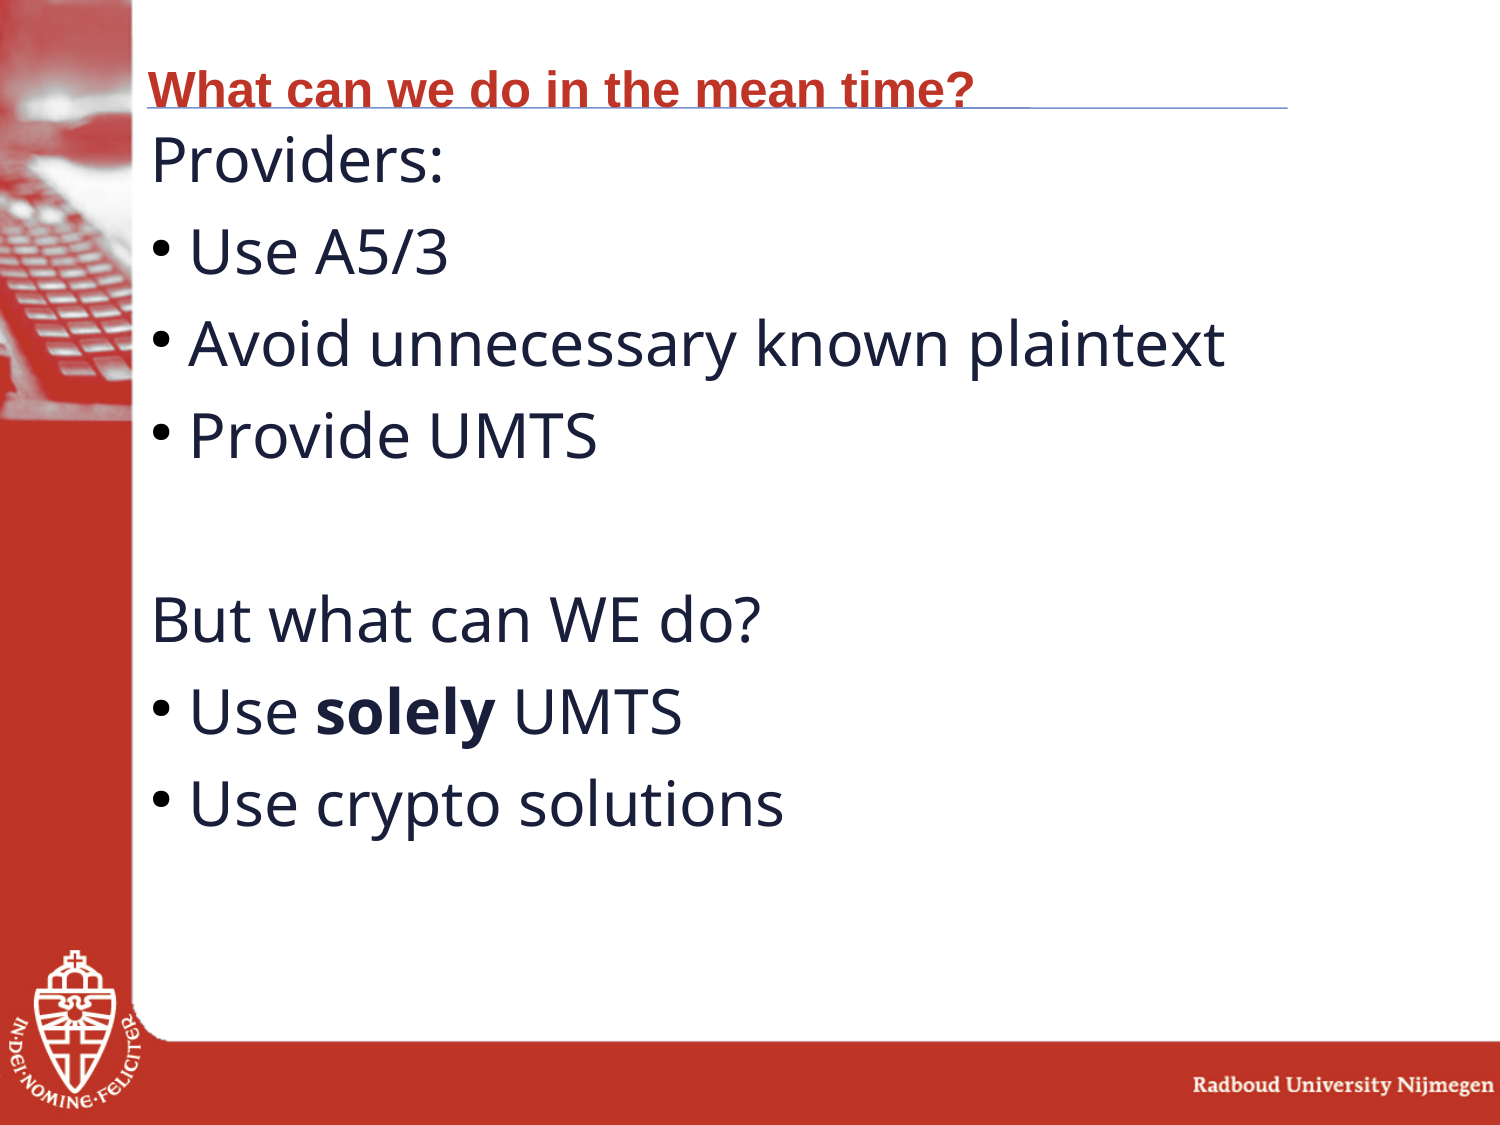

# What can we do in the mean time?
Providers:
 Use A5/3
 Avoid unnecessary known plaintext
 Provide UMTS
But what can WE do?
 Use solely UMTS
 Use crypto solutions